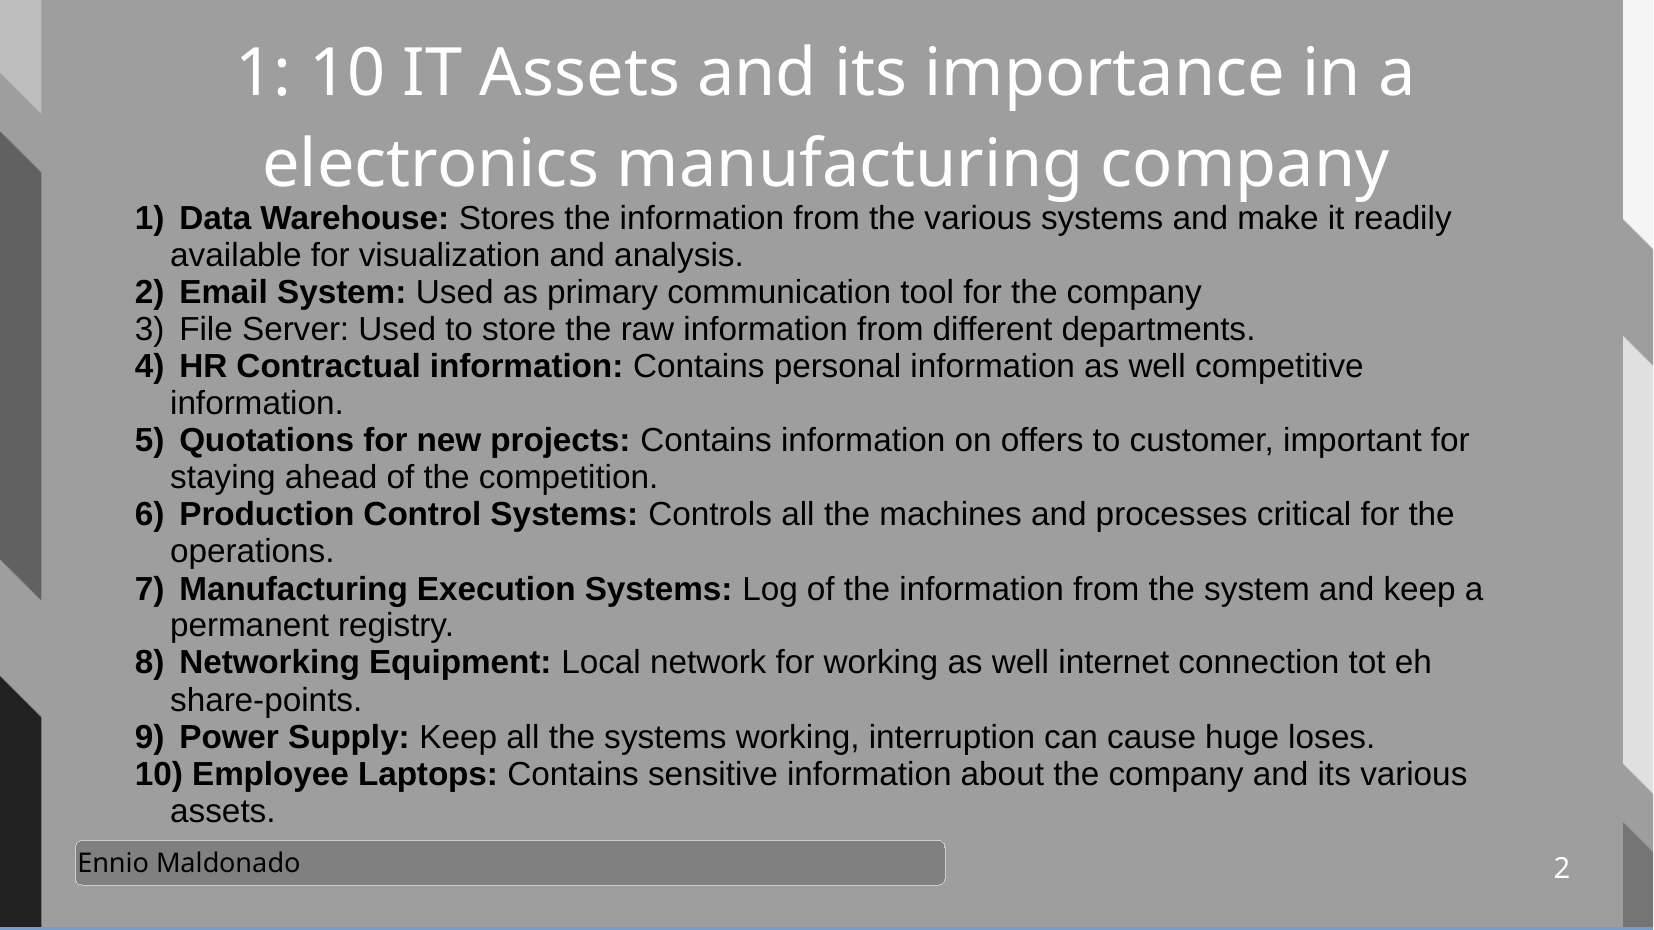

# 1: 10 IT Assets and its importance in a electronics manufacturing company
 Data Warehouse: Stores the information from the various systems and make it readily available for visualization and analysis.
 Email System: Used as primary communication tool for the company
 File Server: Used to store the raw information from different departments.
 HR Contractual information: Contains personal information as well competitive information.
 Quotations for new projects: Contains information on offers to customer, important for staying ahead of the competition.
 Production Control Systems: Controls all the machines and processes critical for the operations.
 Manufacturing Execution Systems: Log of the information from the system and keep a permanent registry.
 Networking Equipment: Local network for working as well internet connection tot eh share-points.
 Power Supply: Keep all the systems working, interruption can cause huge loses.
 Employee Laptops: Contains sensitive information about the company and its various assets.
Ennio Maldonado
3 October 2020
Candy Clone
2